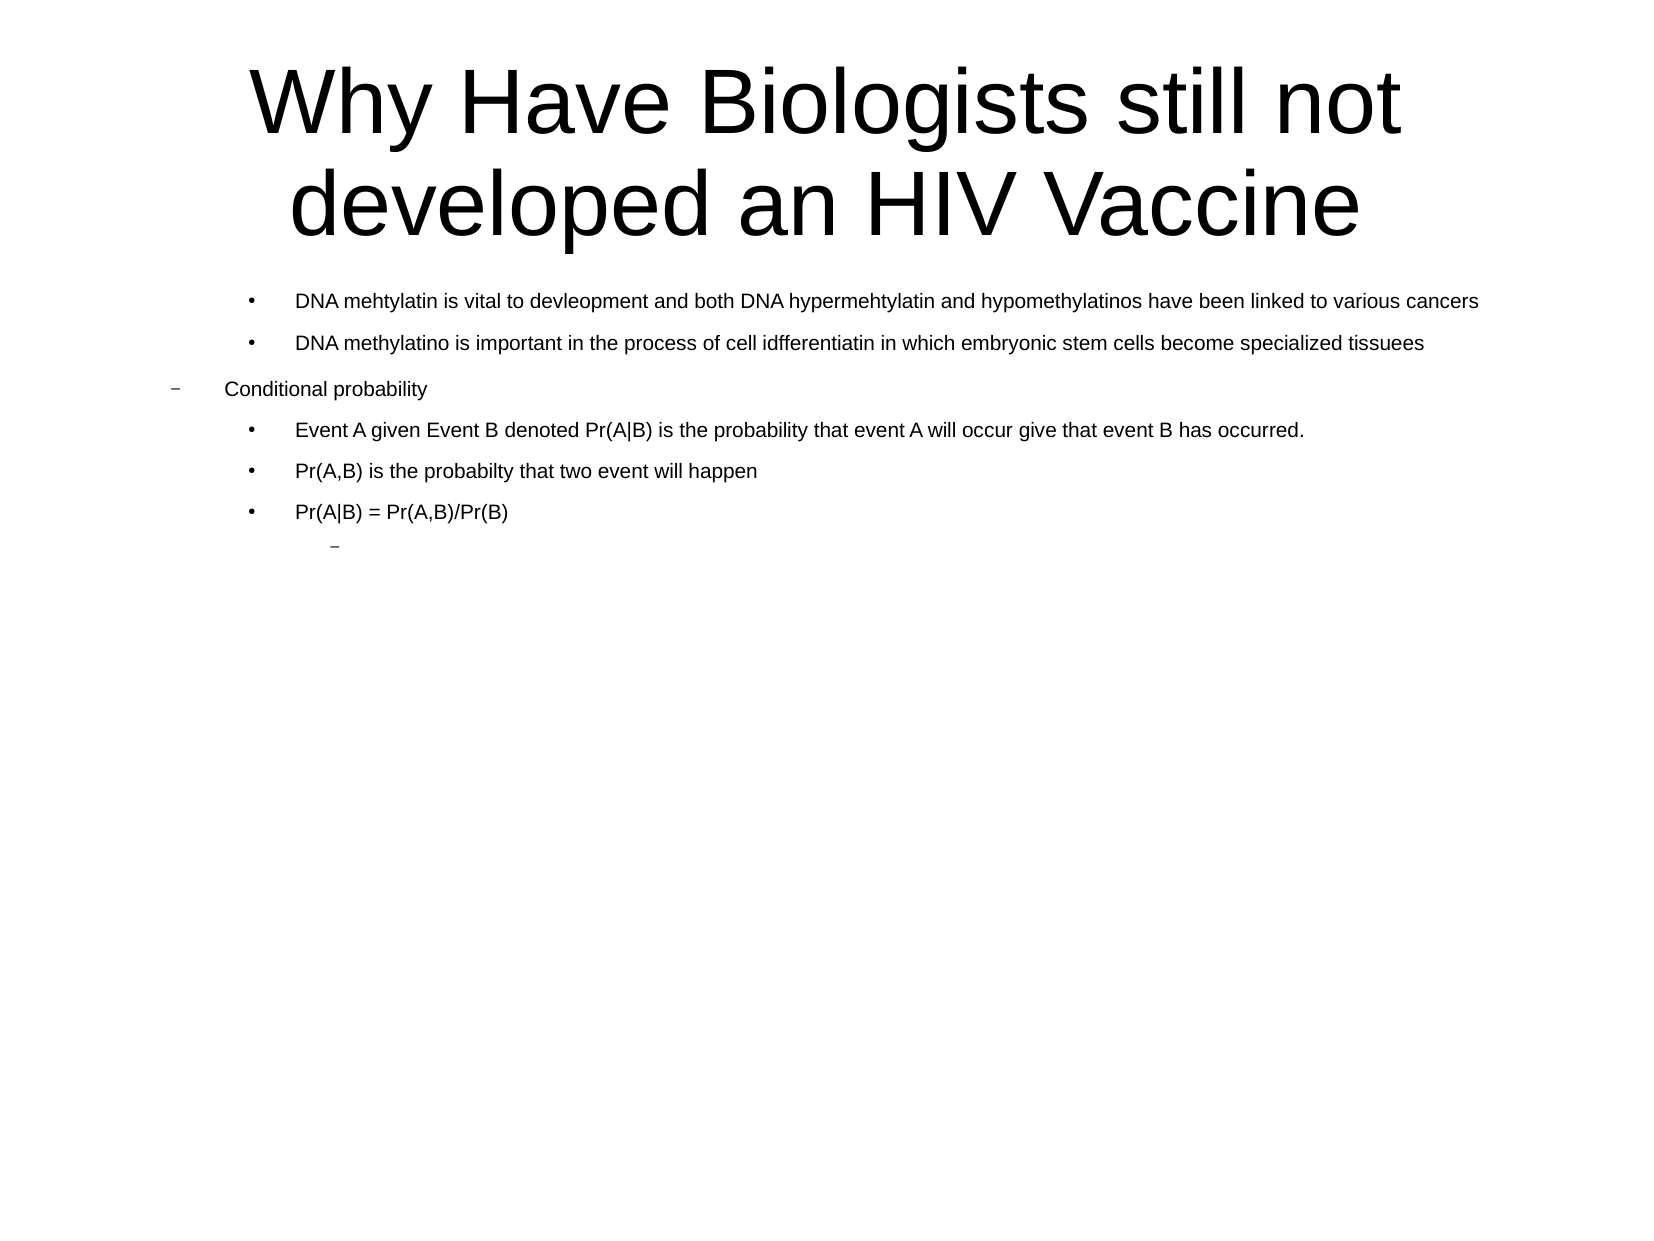

# Why Have Biologists still not developed an HIV Vaccine
DNA mehtylatin is vital to devleopment and both DNA hypermehtylatin and hypomethylatinos have been linked to various cancers
DNA methylatino is important in the process of cell idfferentiatin in which embryonic stem cells become specialized tissuees
Conditional probability
Event A given Event B denoted Pr(A|B) is the probability that event A will occur give that event B has occurred.
Pr(A,B) is the probabilty that two event will happen
Pr(A|B) = Pr(A,B)/Pr(B)